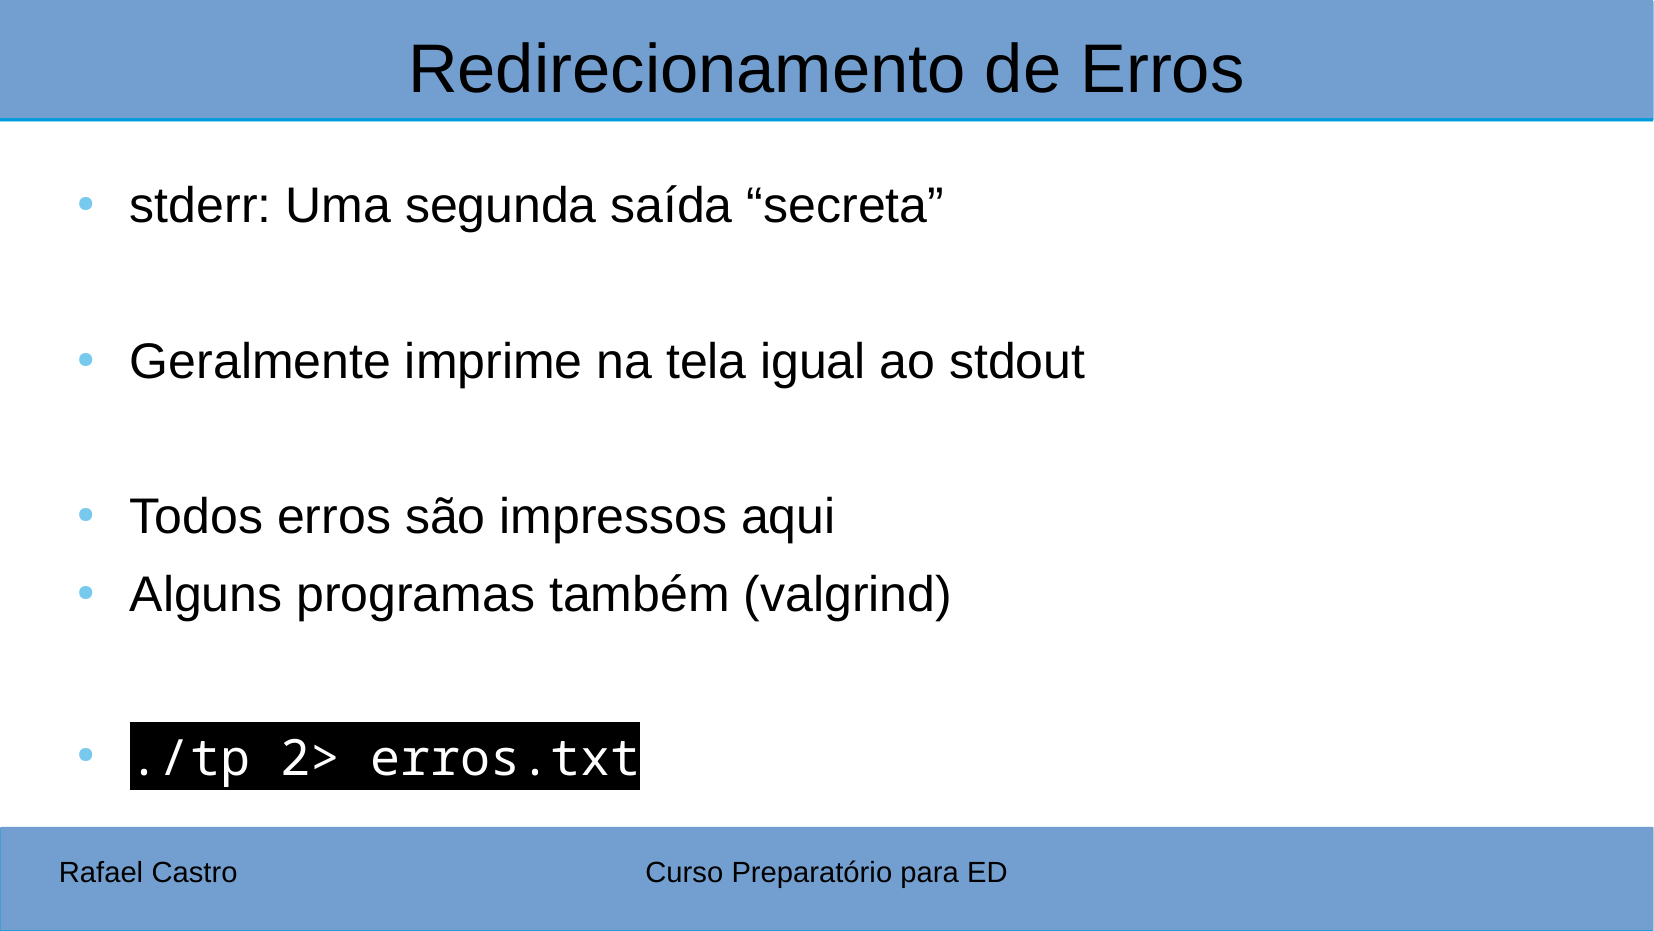

# Redirecionamento de Erros
stderr: Uma segunda saída “secreta”
Geralmente imprime na tela igual ao stdout
Todos erros são impressos aqui
Alguns programas também (valgrind)
./tp 2> erros.txt
Curso Preparatório para ED